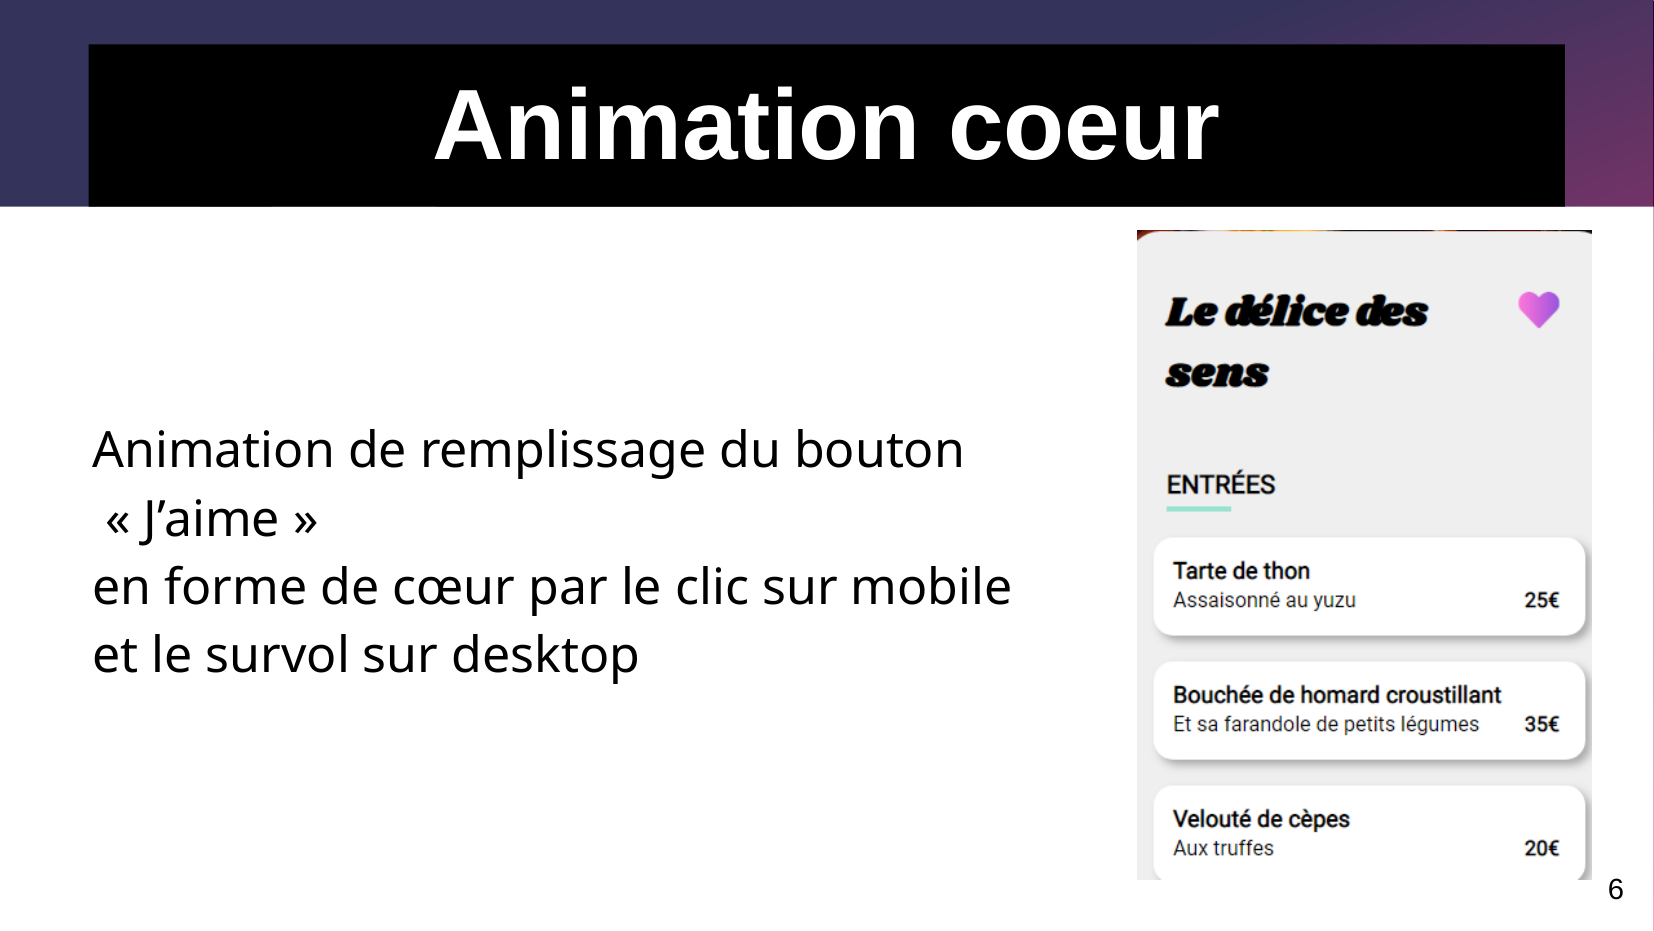

# Animation coeur
Animation de remplissage du bouton
 « J’aime »
en forme de cœur par le clic sur mobile
et le survol sur desktop